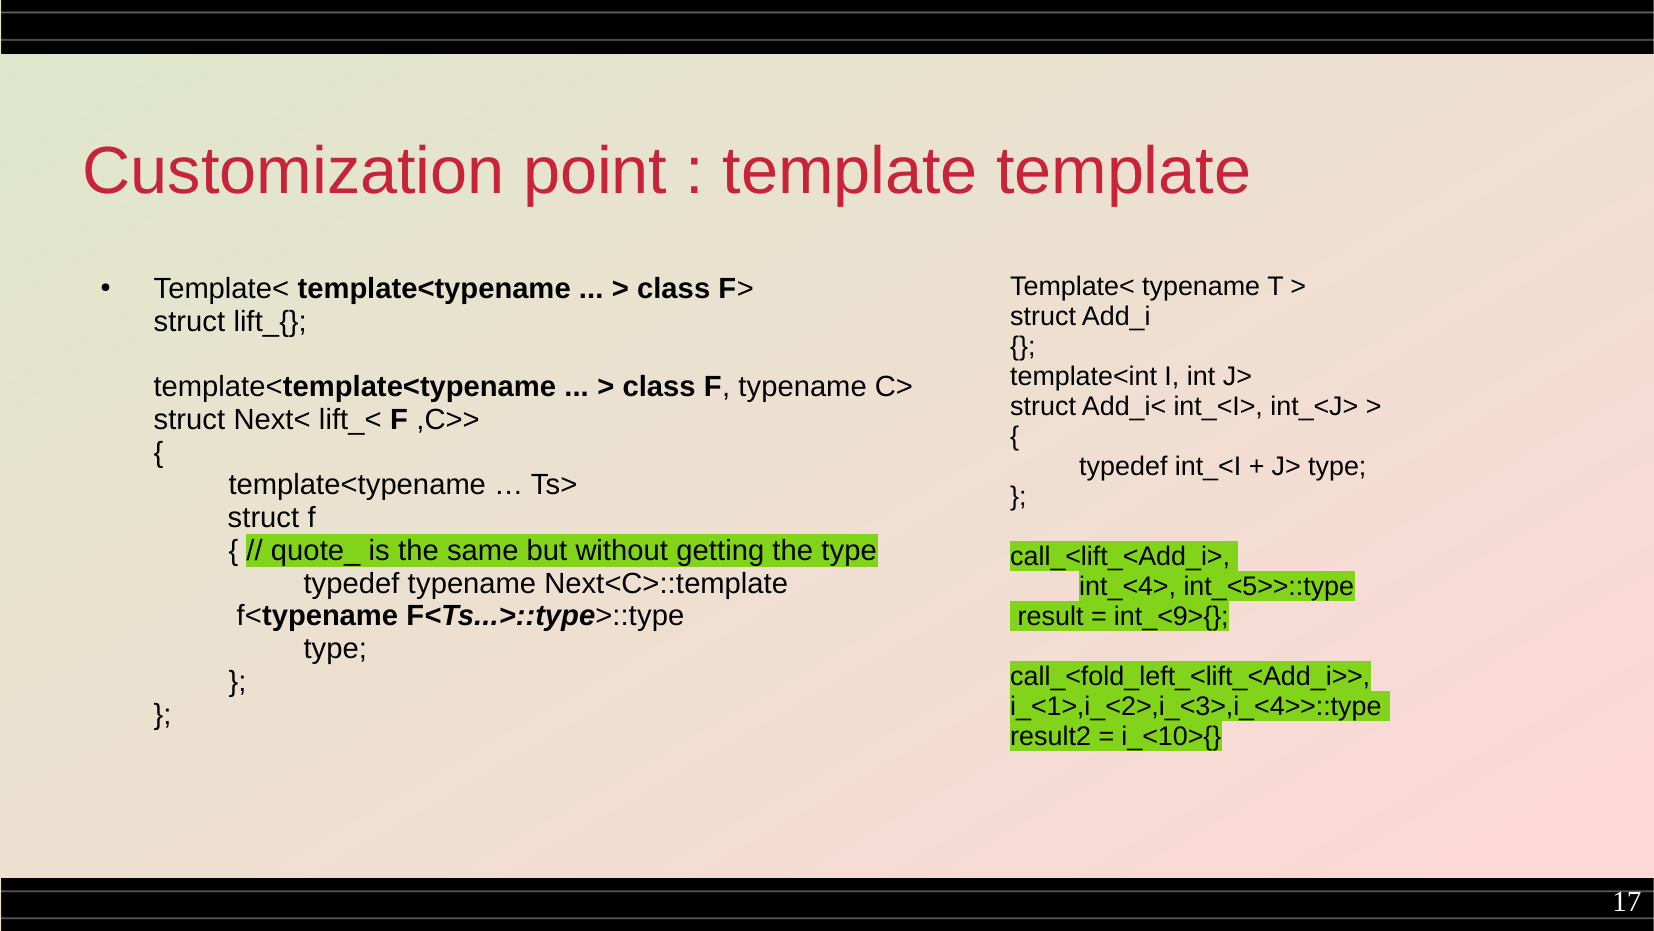

# Customization point : template template
Template< template<typename ... > class F>
struct lift_{};
template<template<typename ... > class F, typename C>
struct Next< lift_< F ,C>>
{
 	template<typename … Ts>
 struct f
	{ // quote_ is the same but without getting the type
		typedef typename Next<C>::template
	 f<typename F<Ts...>::type>::type
		type;
	};
};
Template< typename T >
struct Add_i
{};
template<int I, int J>
struct Add_i< int_<I>, int_<J> >
{
	typedef int_<I + J> type;
};
call_<lift_<Add_i>,
	int_<4>, int_<5>>::type
 result = int_<9>{};
call_<fold_left_<lift_<Add_i>>,
i_<1>,i_<2>,i_<3>,i_<4>>::type
result2 = i_<10>{}